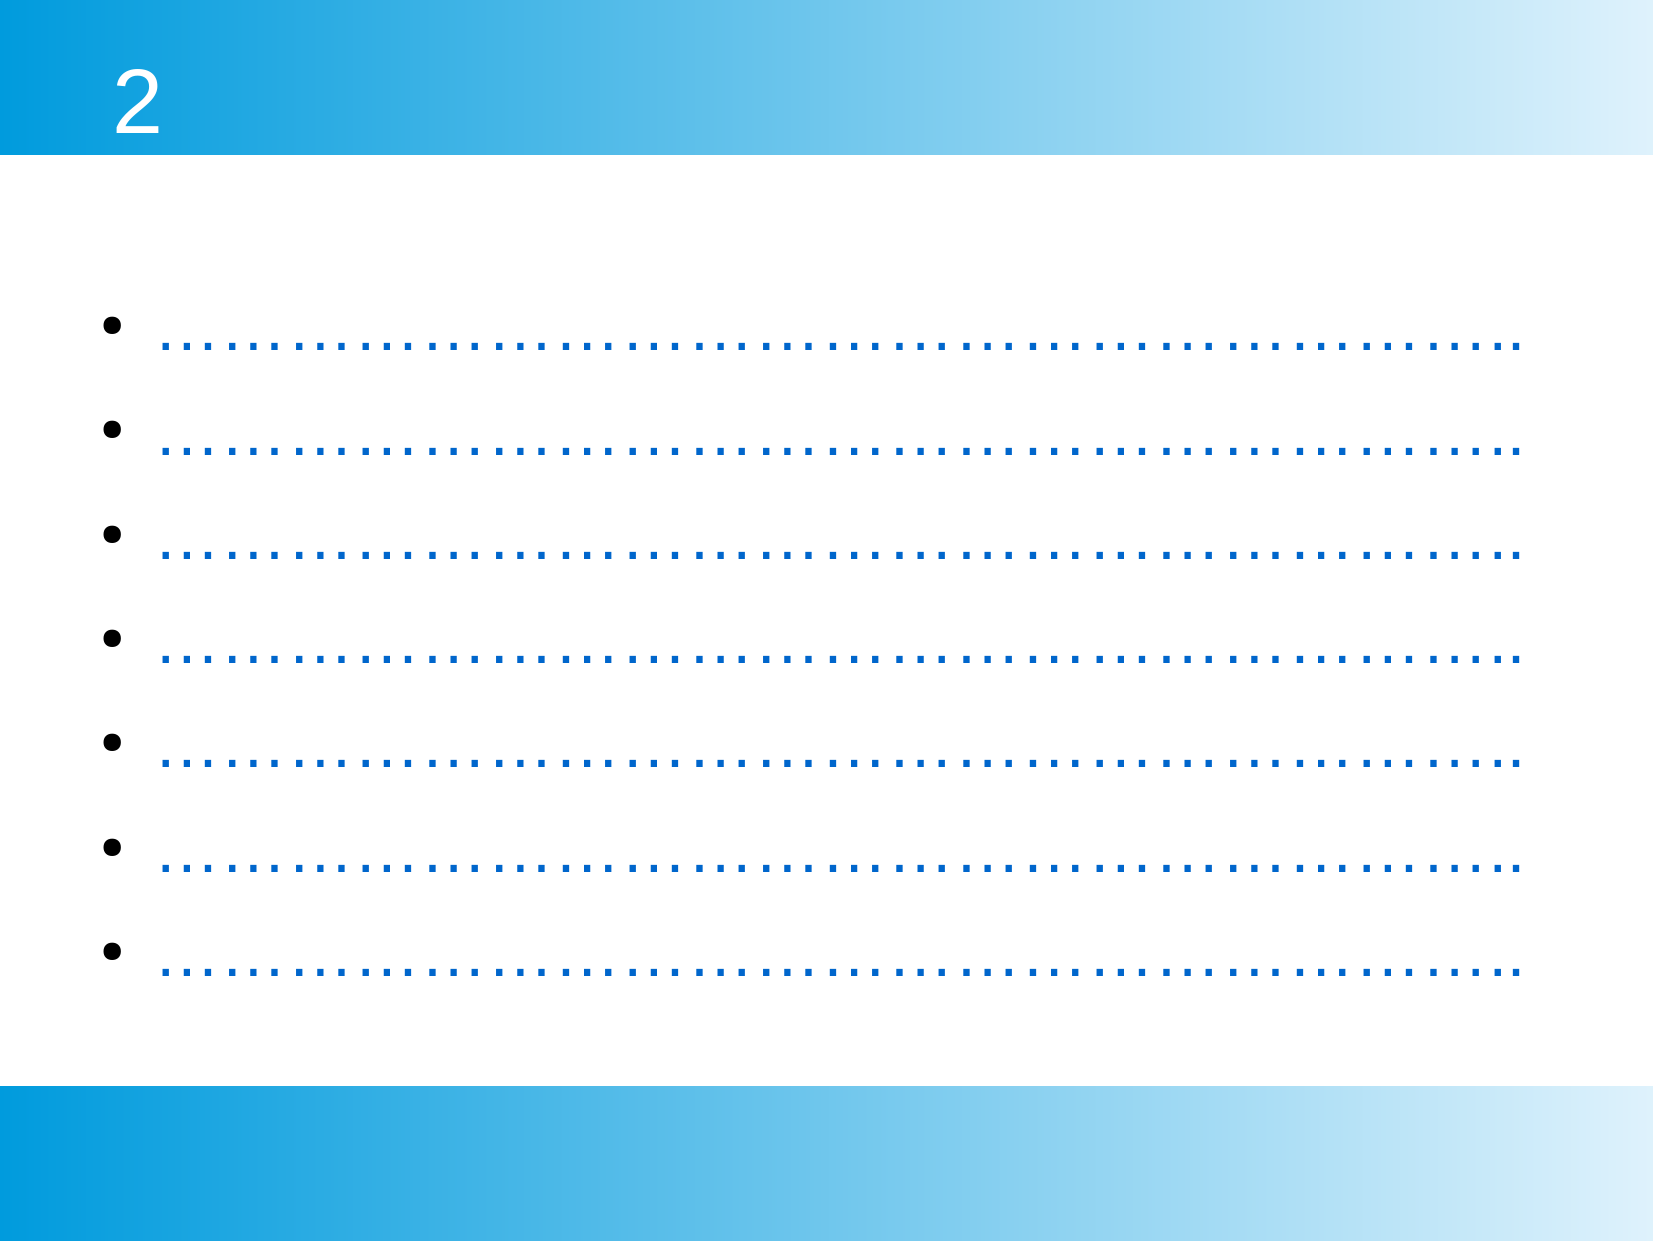

# 2
……………………………………………………..
……………………………………………………..
……………………………………………………..
……………………………………………………..
……………………………………………………..
……………………………………………………..
……………………………………………………..